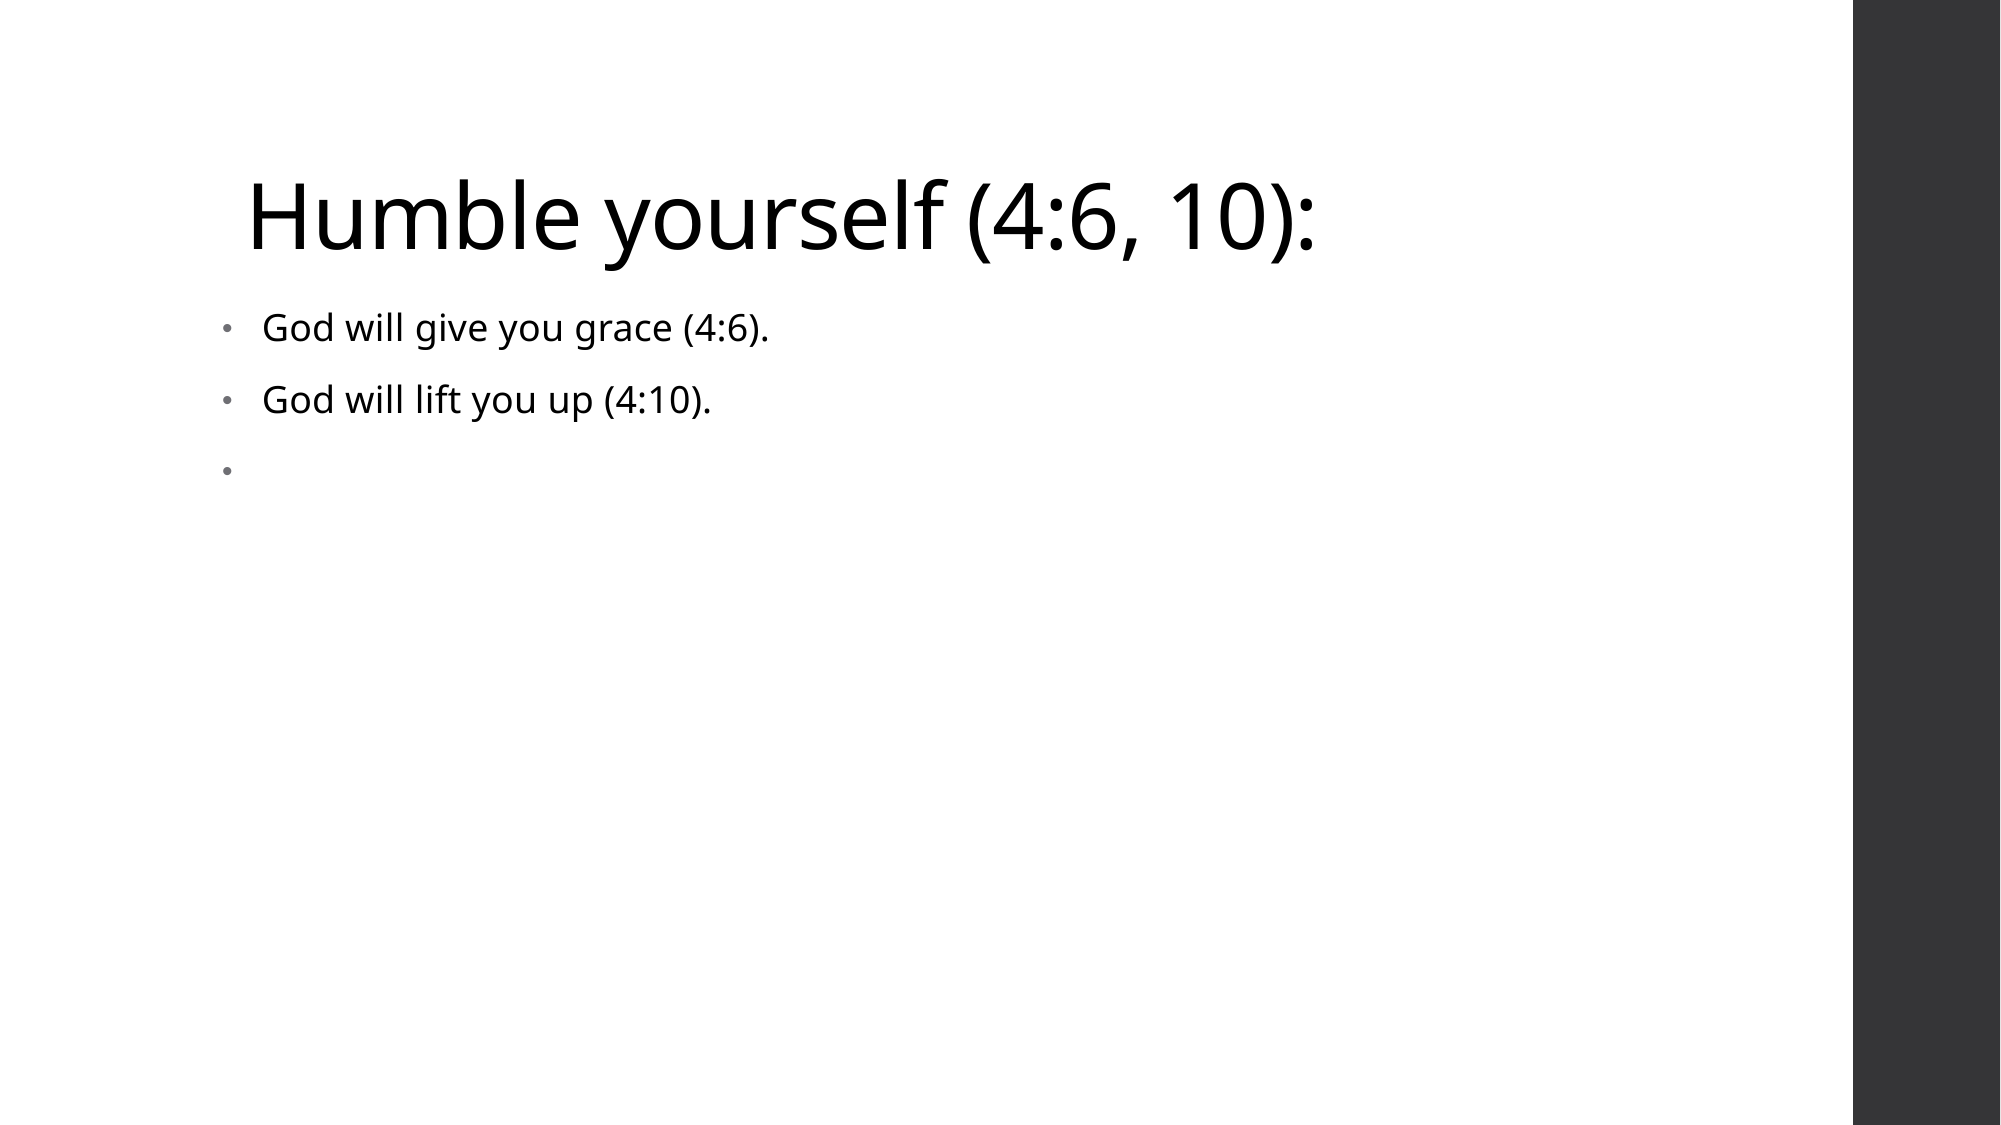

# Humble yourself (4:6, 10):
 God will give you grace (4:6).
 God will lift you up (4:10).